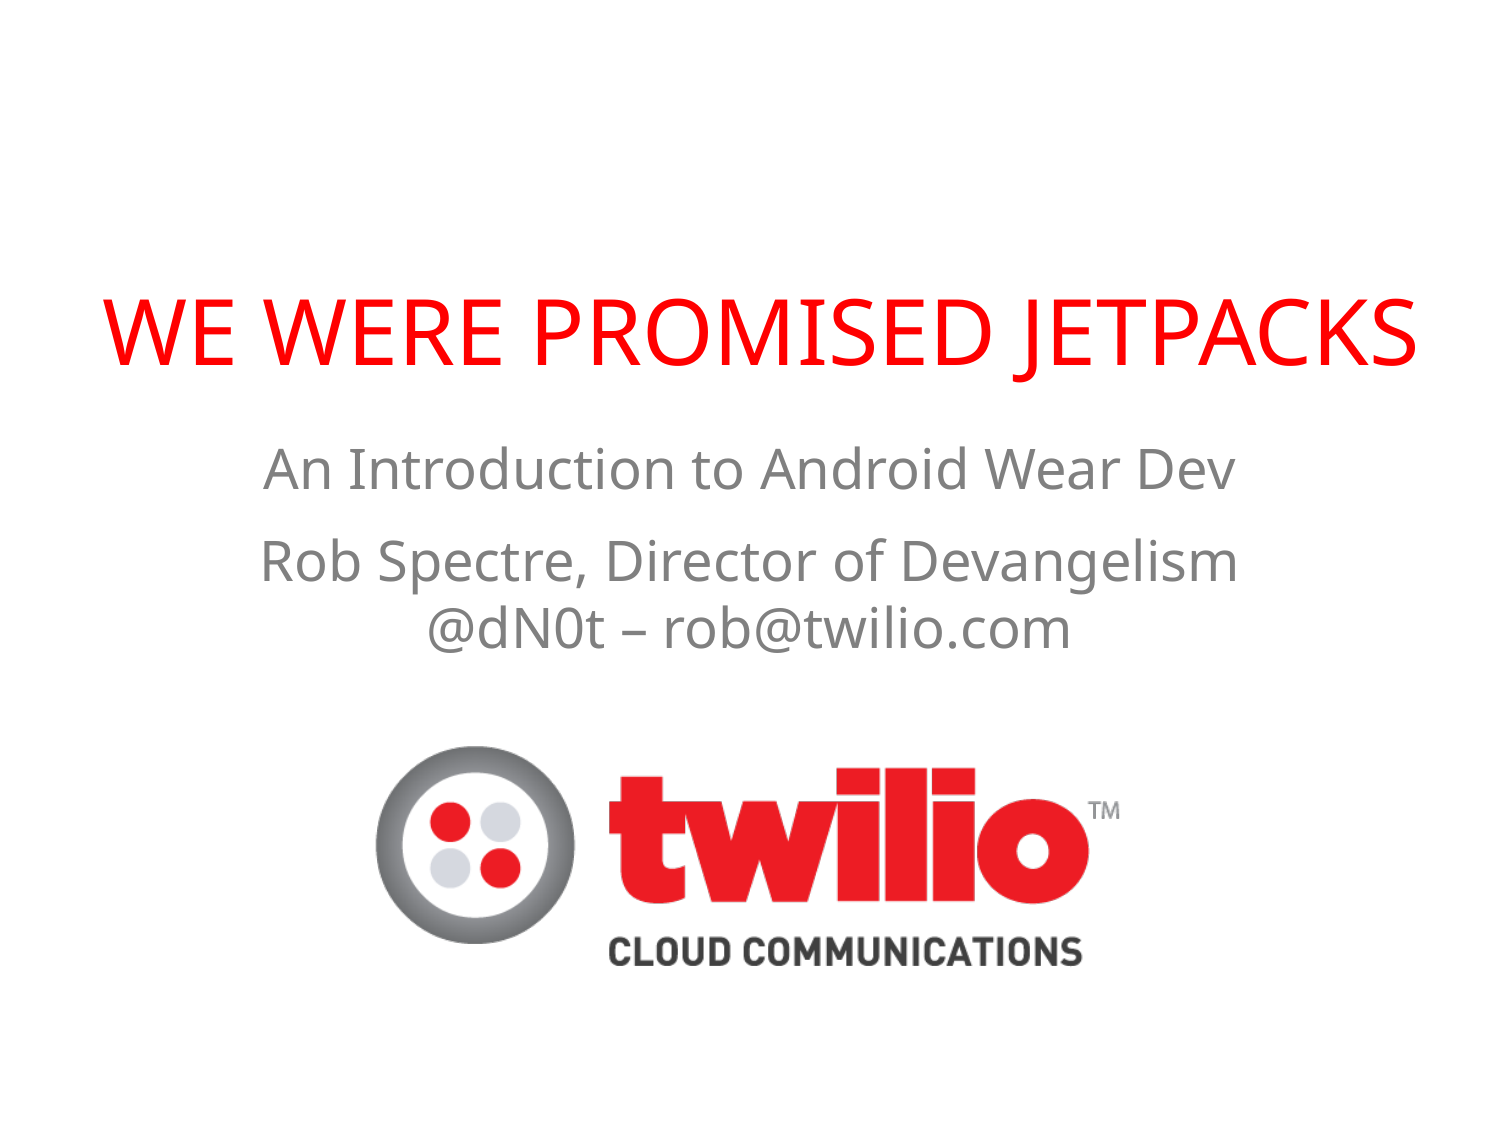

# WE WERE PROMISED JETPACKS
An Introduction to Android Wear Dev
Rob Spectre, Director of Devangelism
@dN0t – rob@twilio.com